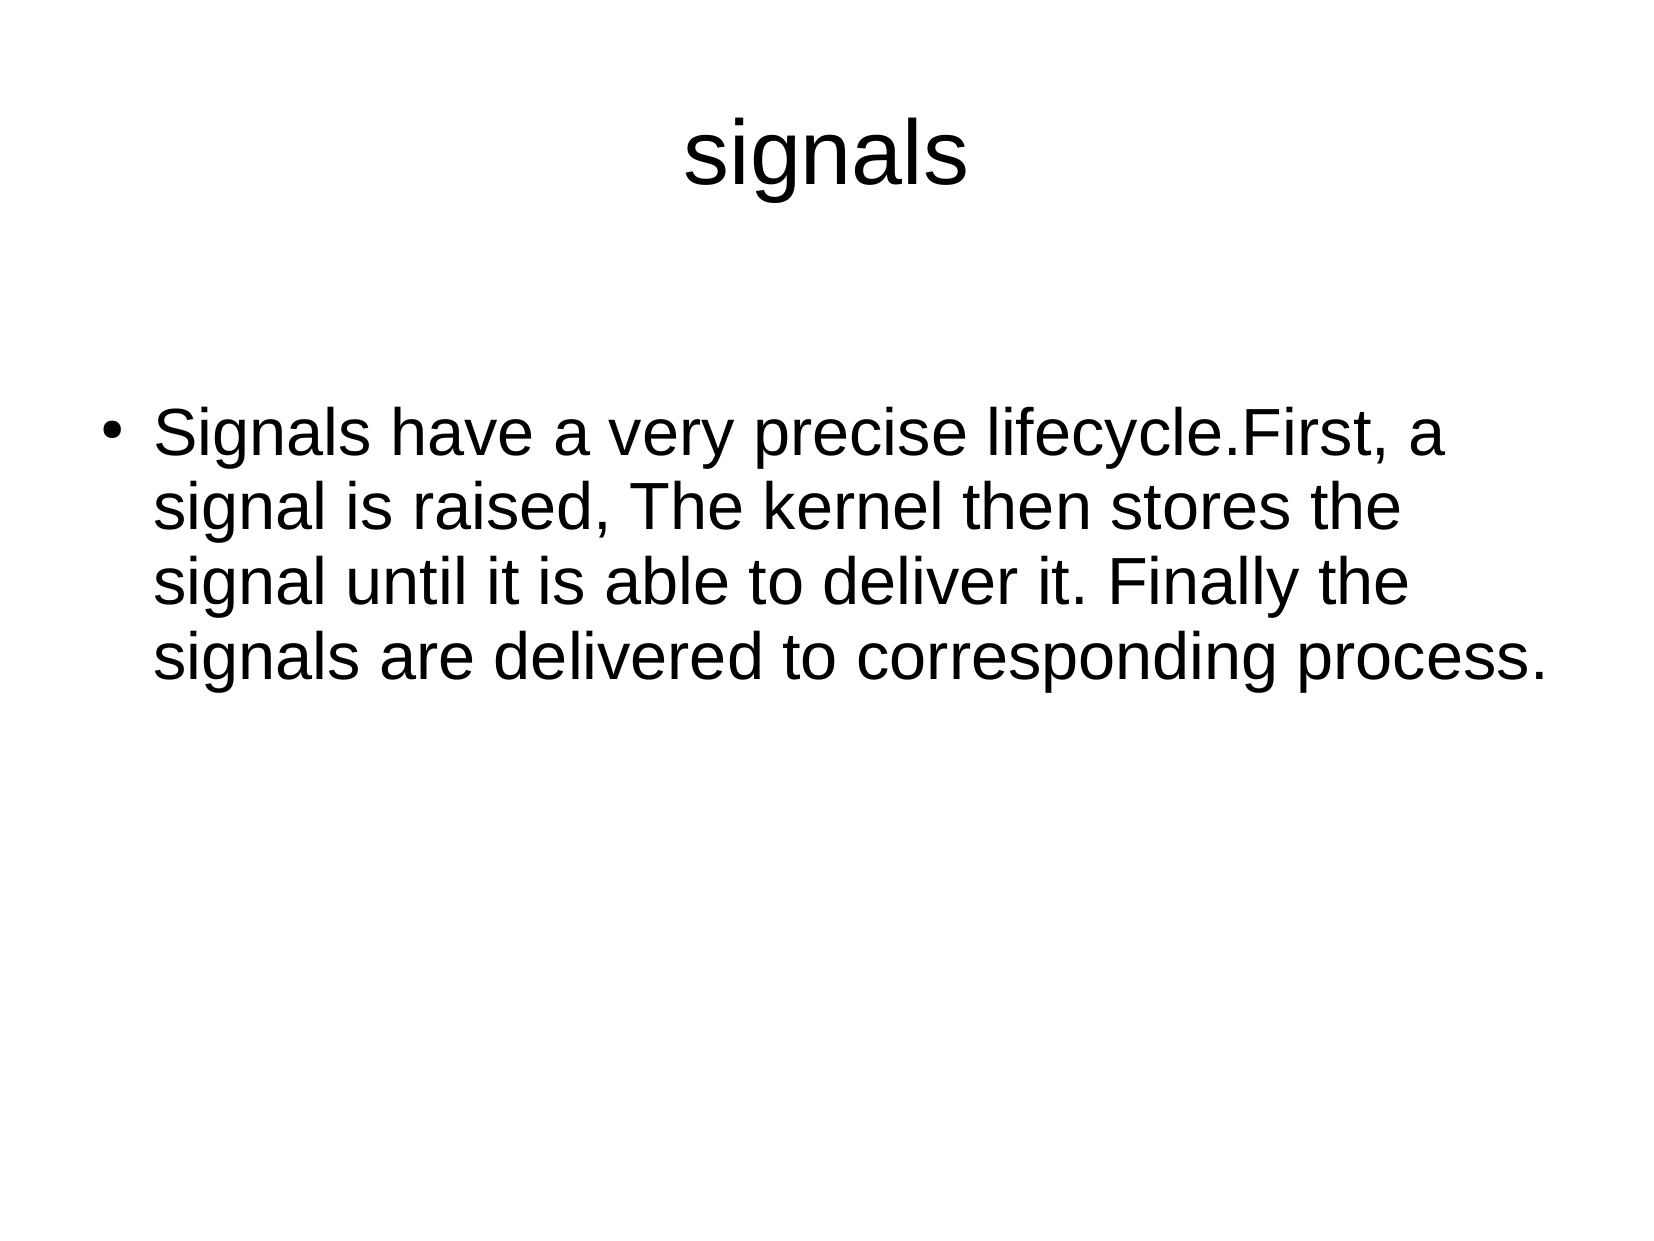

# signals
Signals have a very precise lifecycle.First, a signal is raised, The kernel then stores the signal until it is able to deliver it. Finally the signals are delivered to corresponding process.